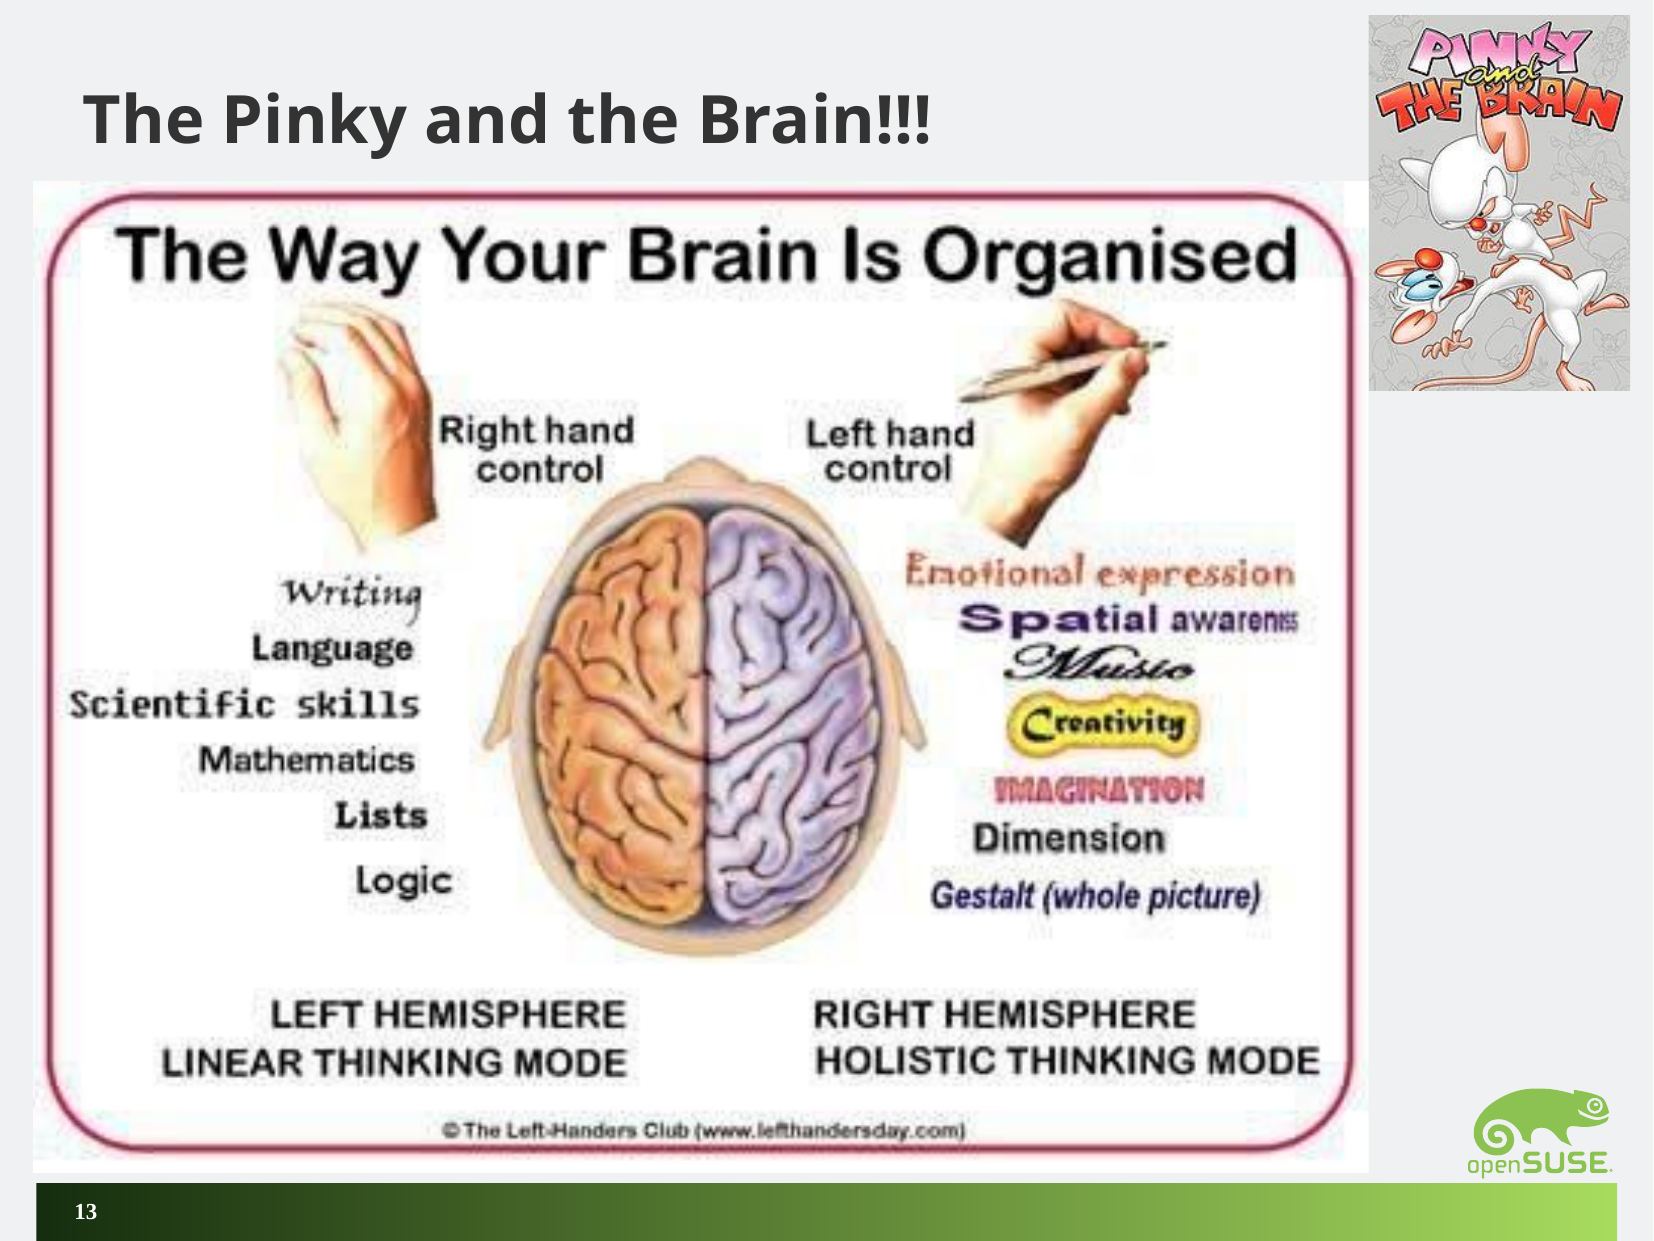

# The Pinky and the Brain!!!
13